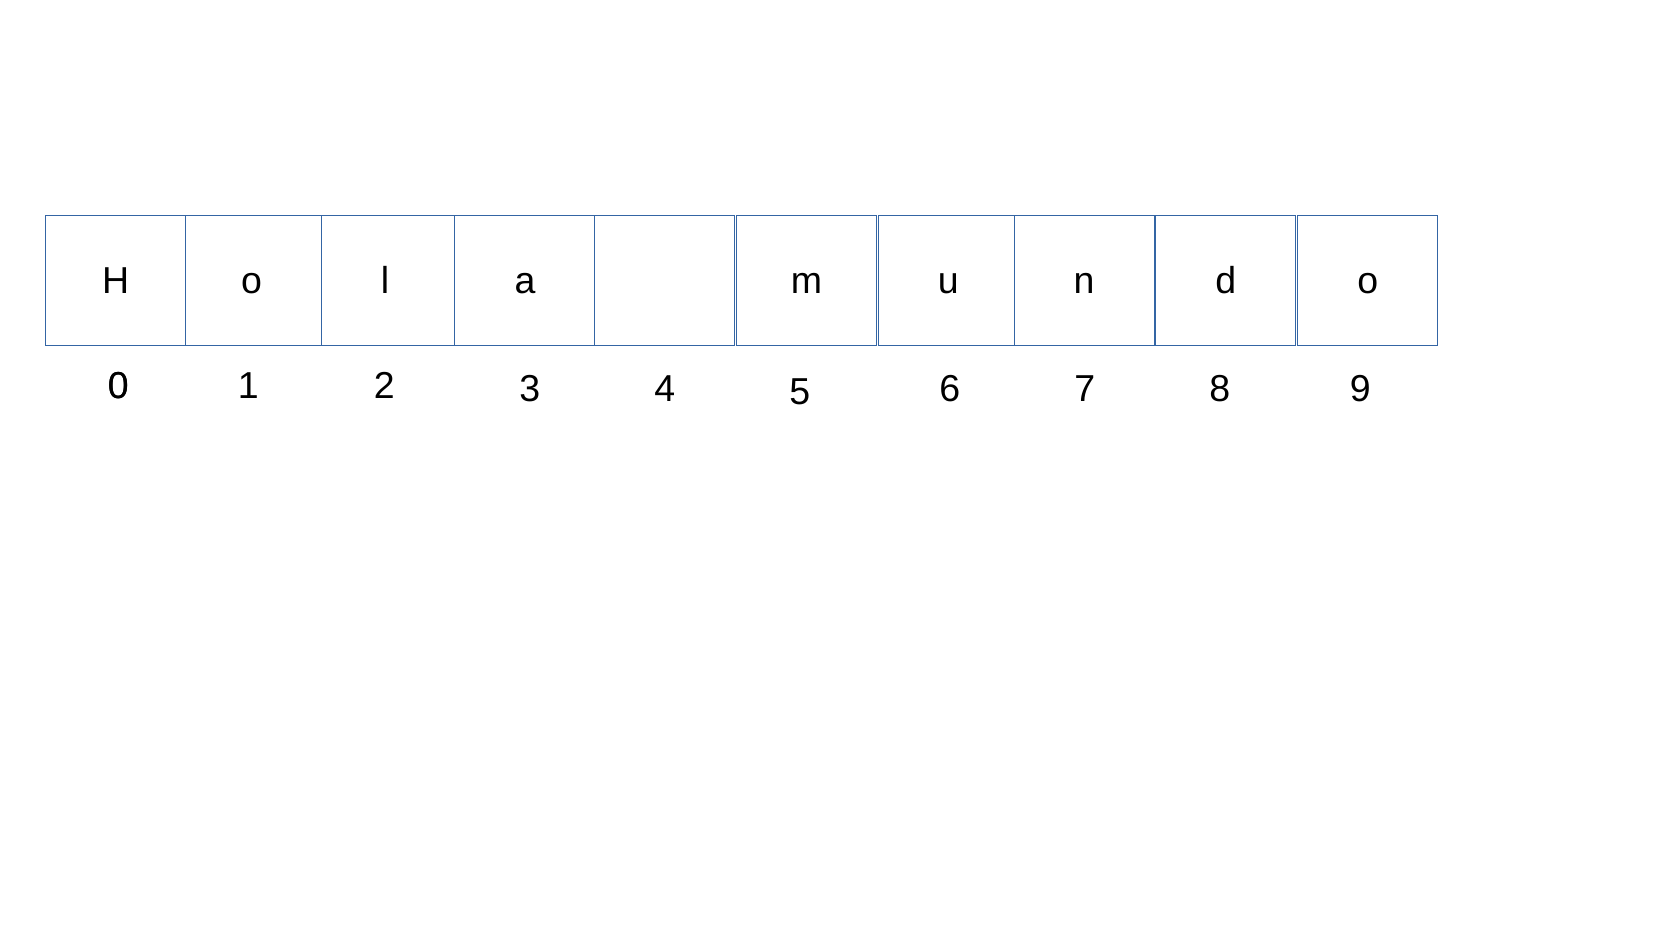

H
o
l
a
m
u
n
d
o
0
0
1
2
3
4
6
7
8
9
5